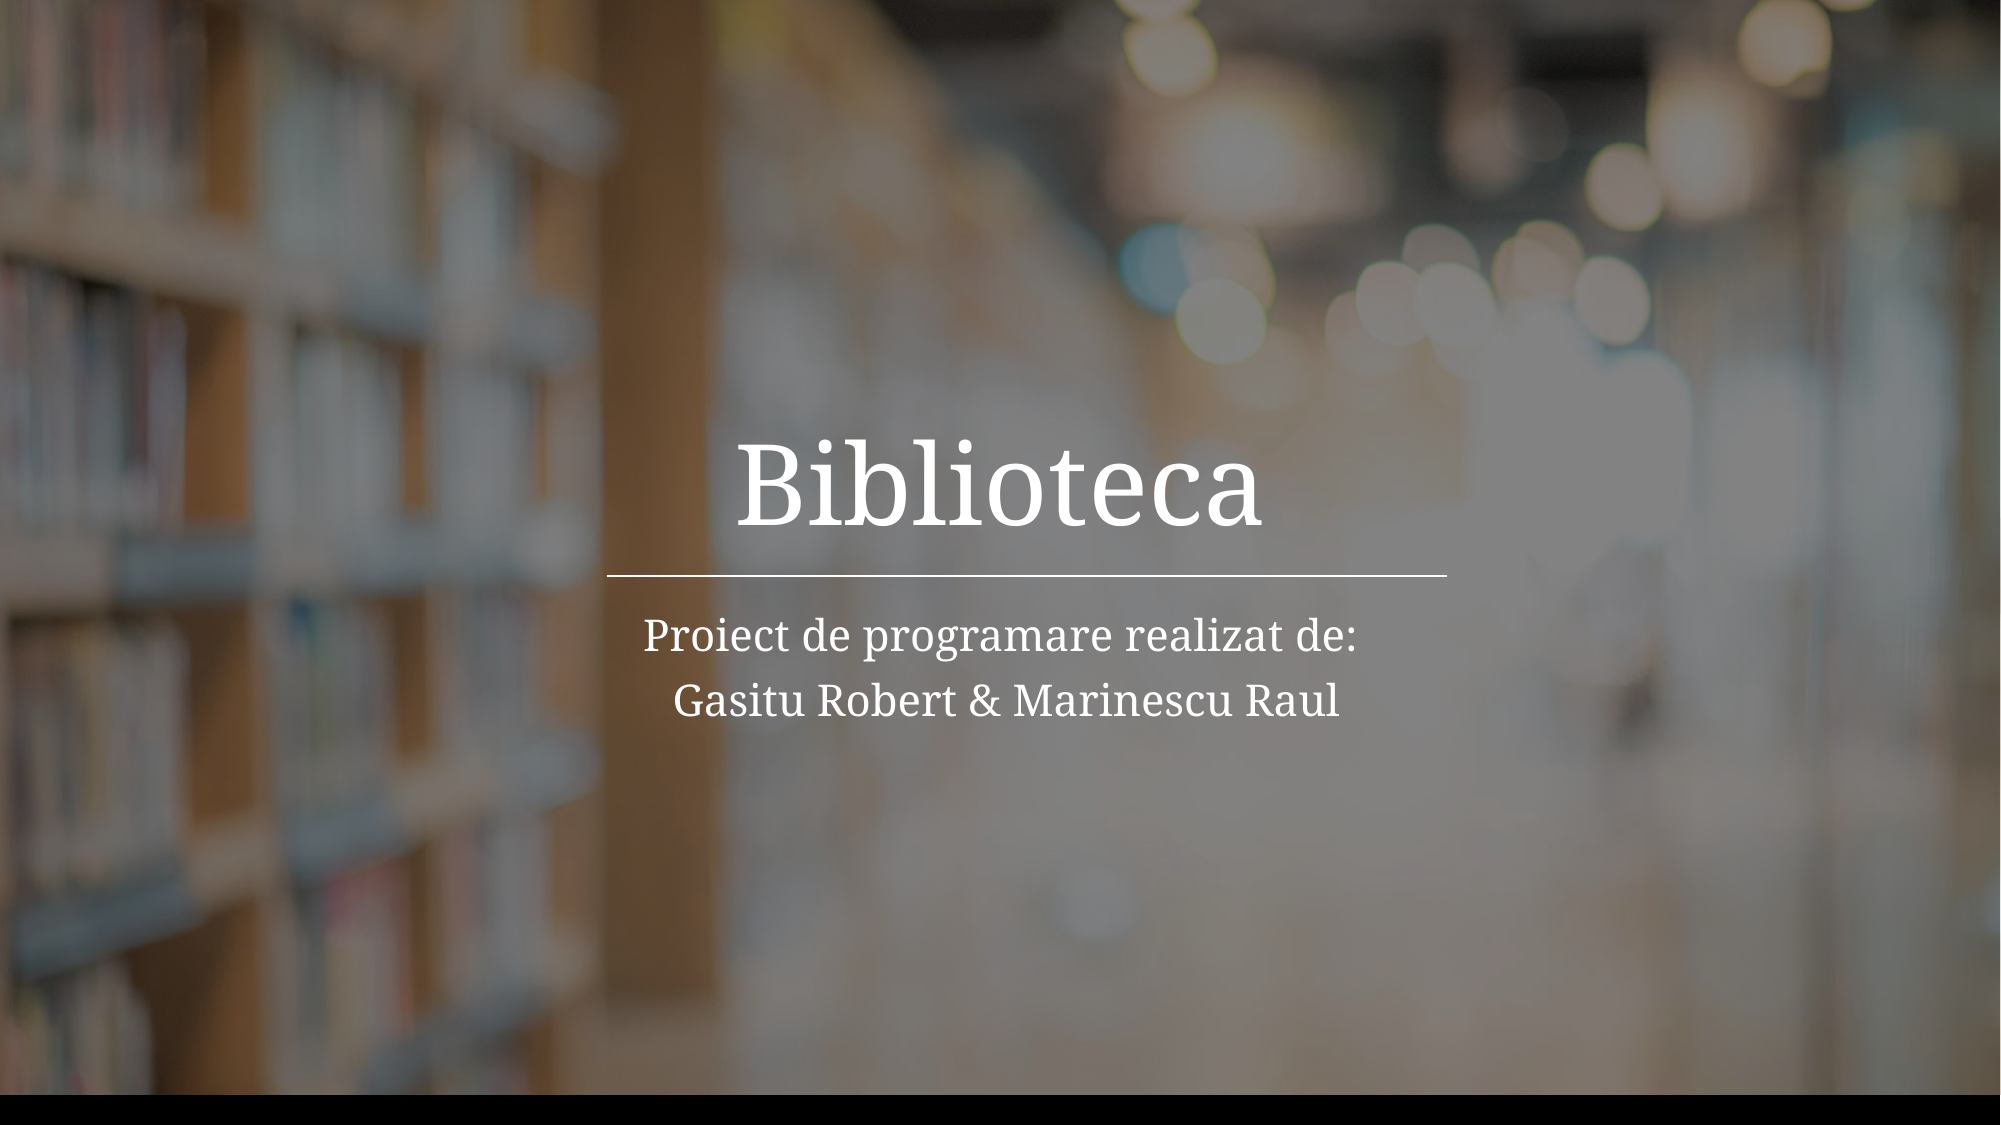

# Biblioteca
Proiect de programare realizat de:
 Gasitu Robert & Marinescu Raul